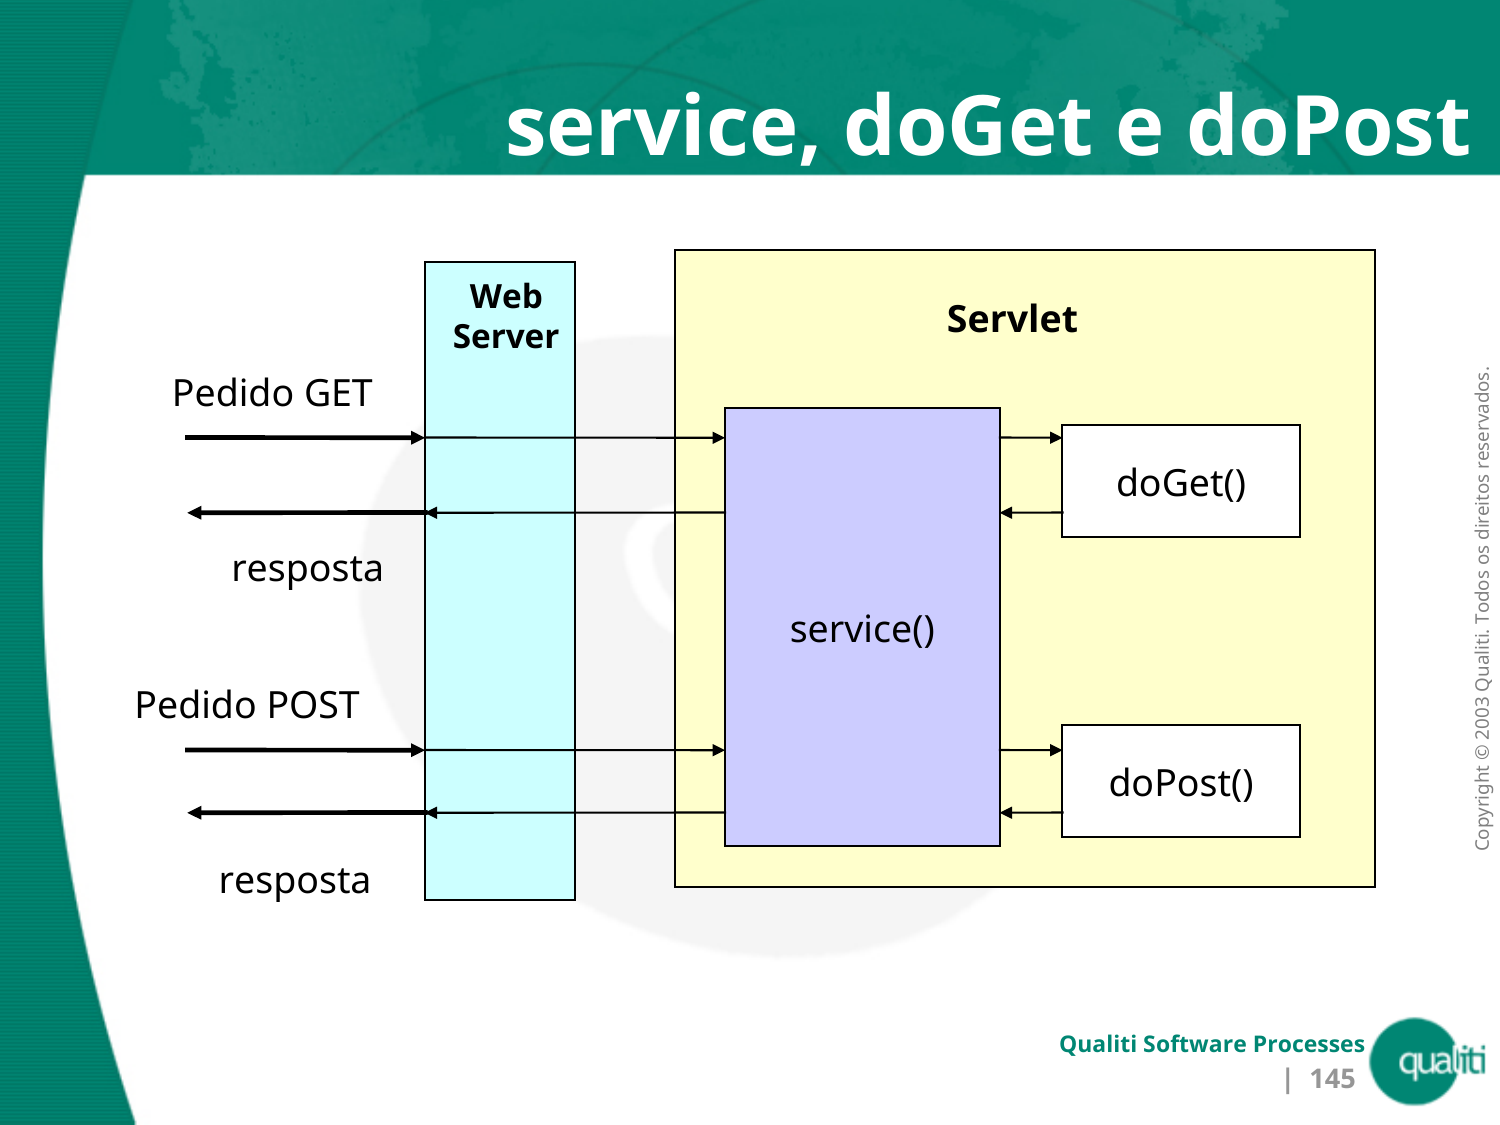

# service, doGet e doPost
Web Server
Servlet
Pedido GET
service()‏
doGet()‏
resposta
Pedido POST
doPost()‏
resposta